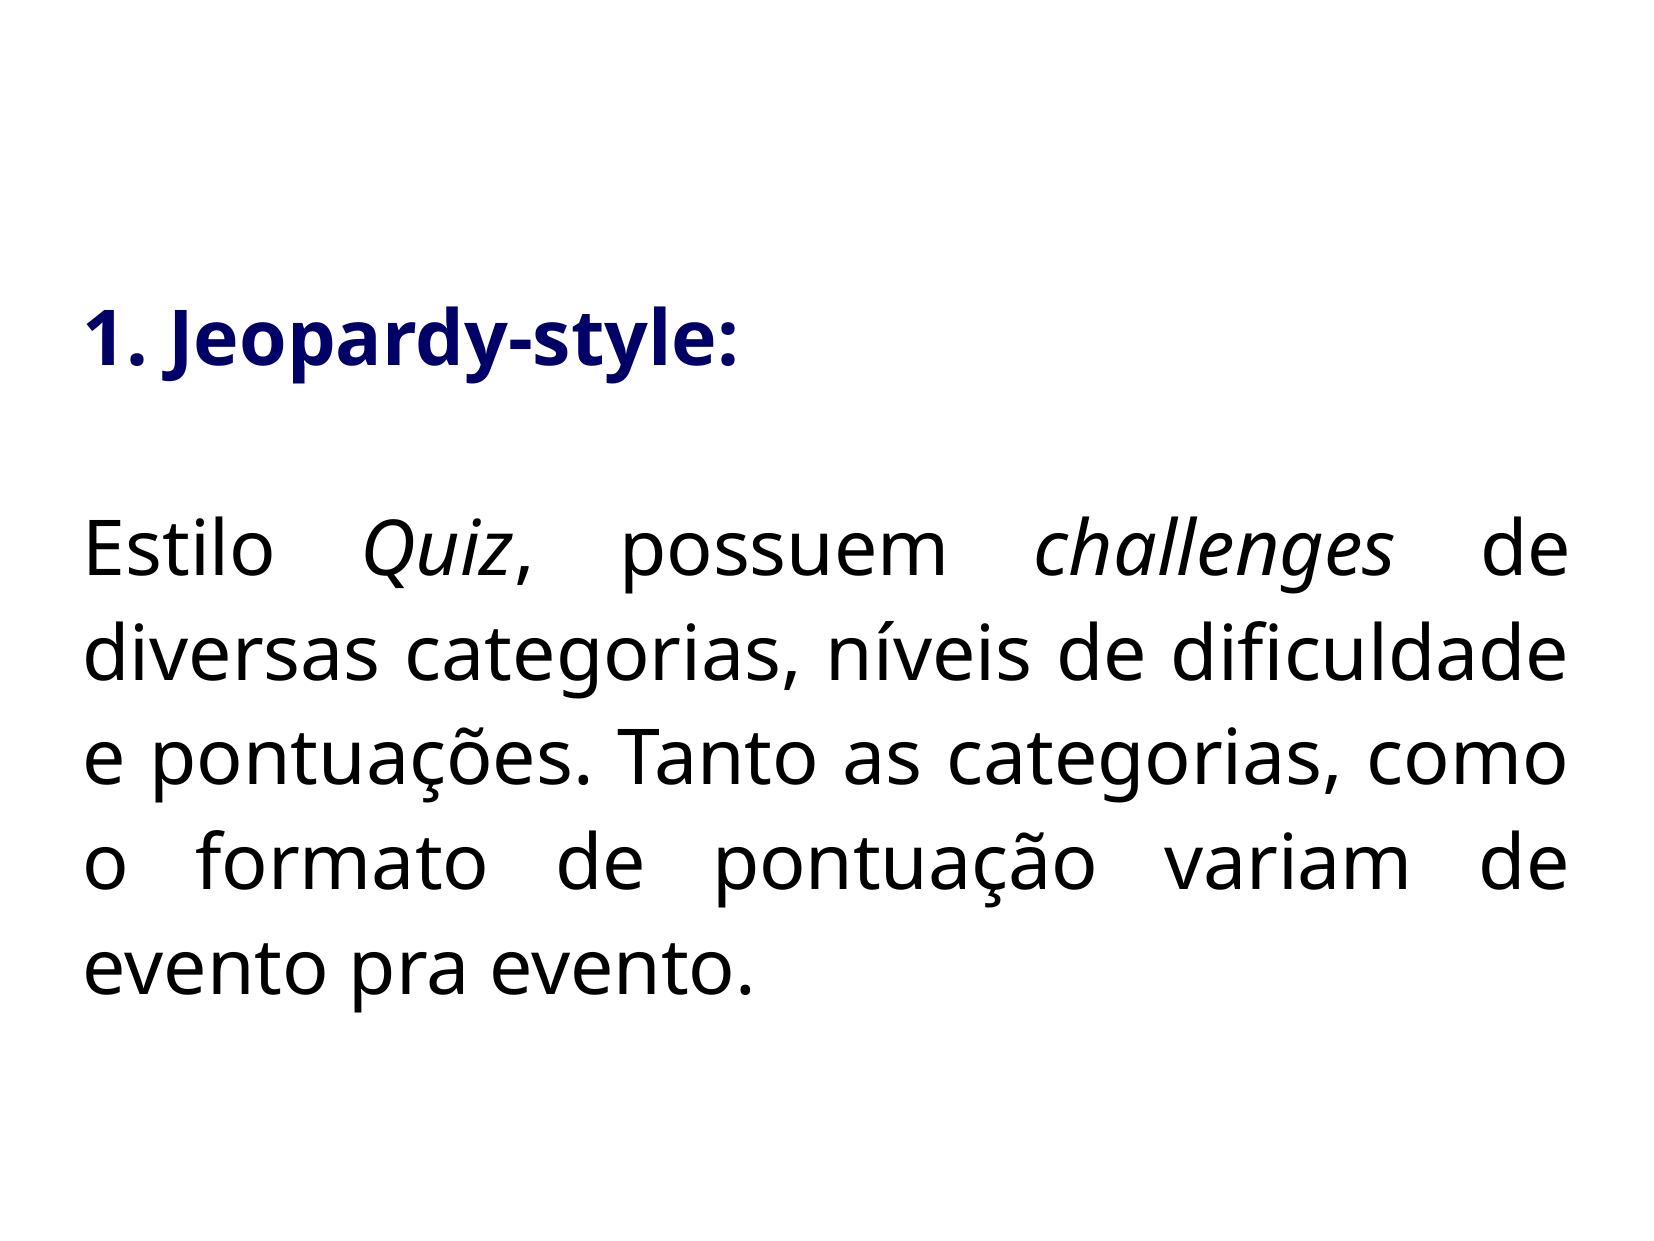

# 1. Jeopardy-style:
Estilo Quiz, possuem challenges de diversas categorias, níveis de dificuldade e pontuações. Tanto as categorias, como o formato de pontuação variam de evento pra evento.